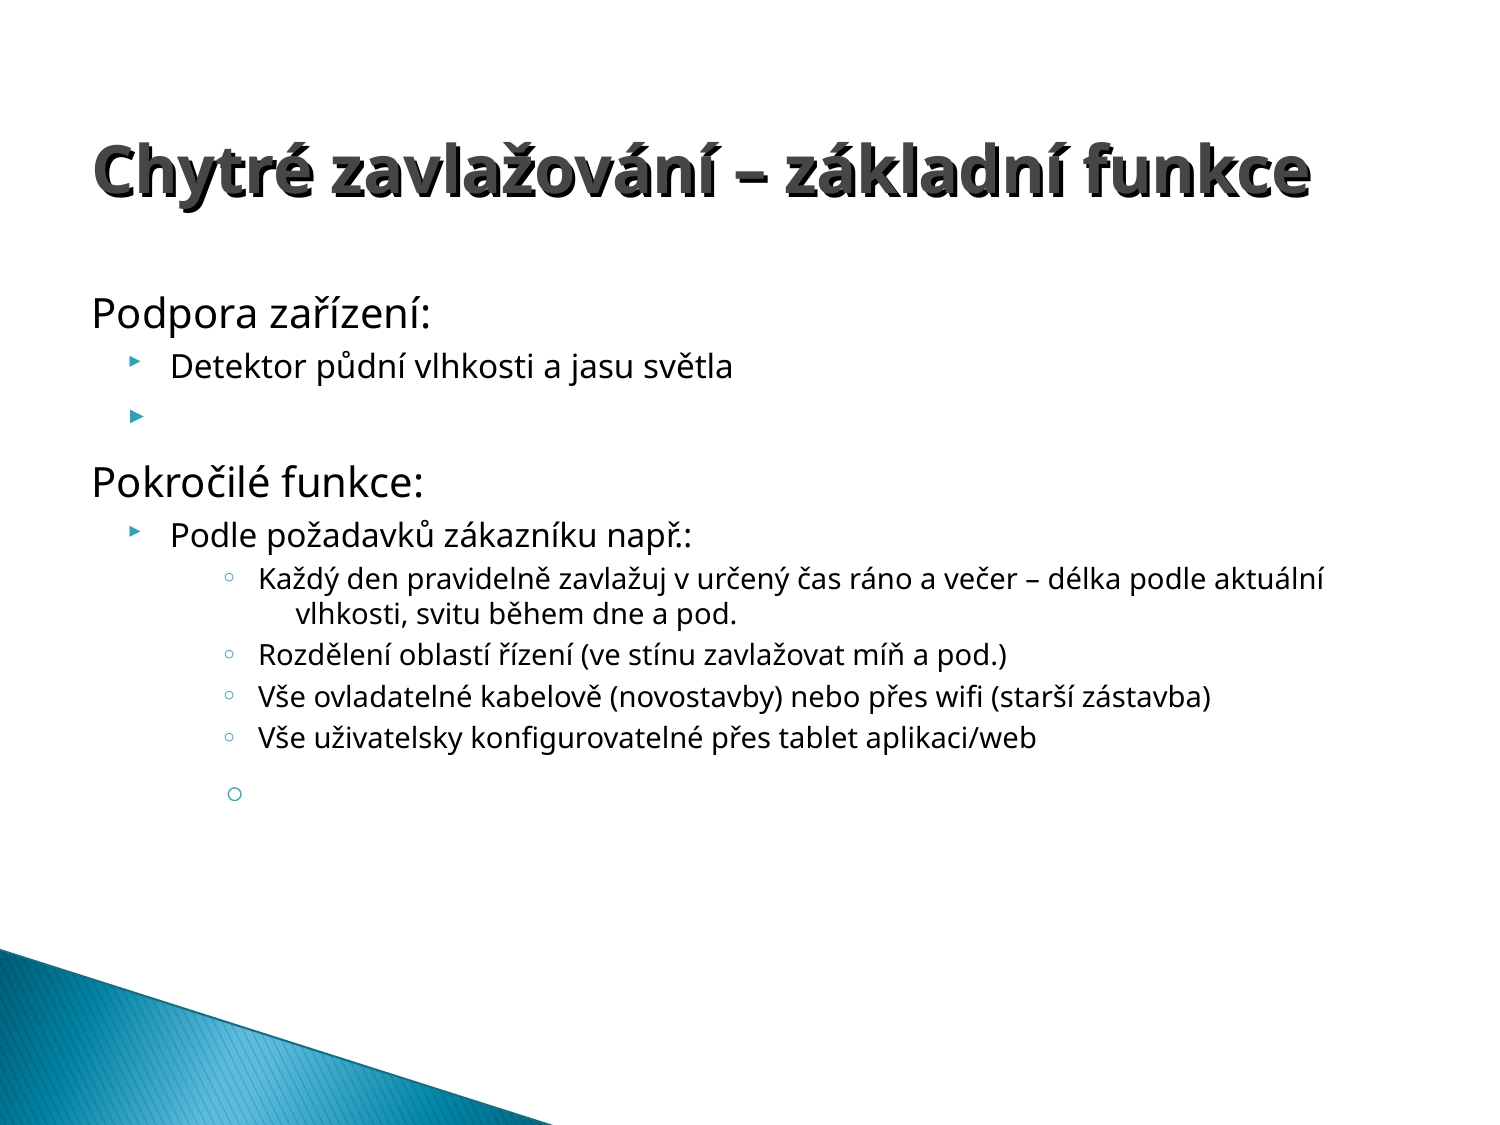

Chytré zavlažování – základní funkce
# Podpora zařízení:
Detektor půdní vlhkosti a jasu světla
Pokročilé funkce:
Podle požadavků zákazníku např.:
Každý den pravidelně zavlažuj v určený čas ráno a večer – délka podle aktuální vlhkosti, svitu během dne a pod.
Rozdělení oblastí řízení (ve stínu zavlažovat míň a pod.)
Vše ovladatelné kabelově (novostavby) nebo přes wifi (starší zástavba)
Vše uživatelsky konfigurovatelné přes tablet aplikaci/web